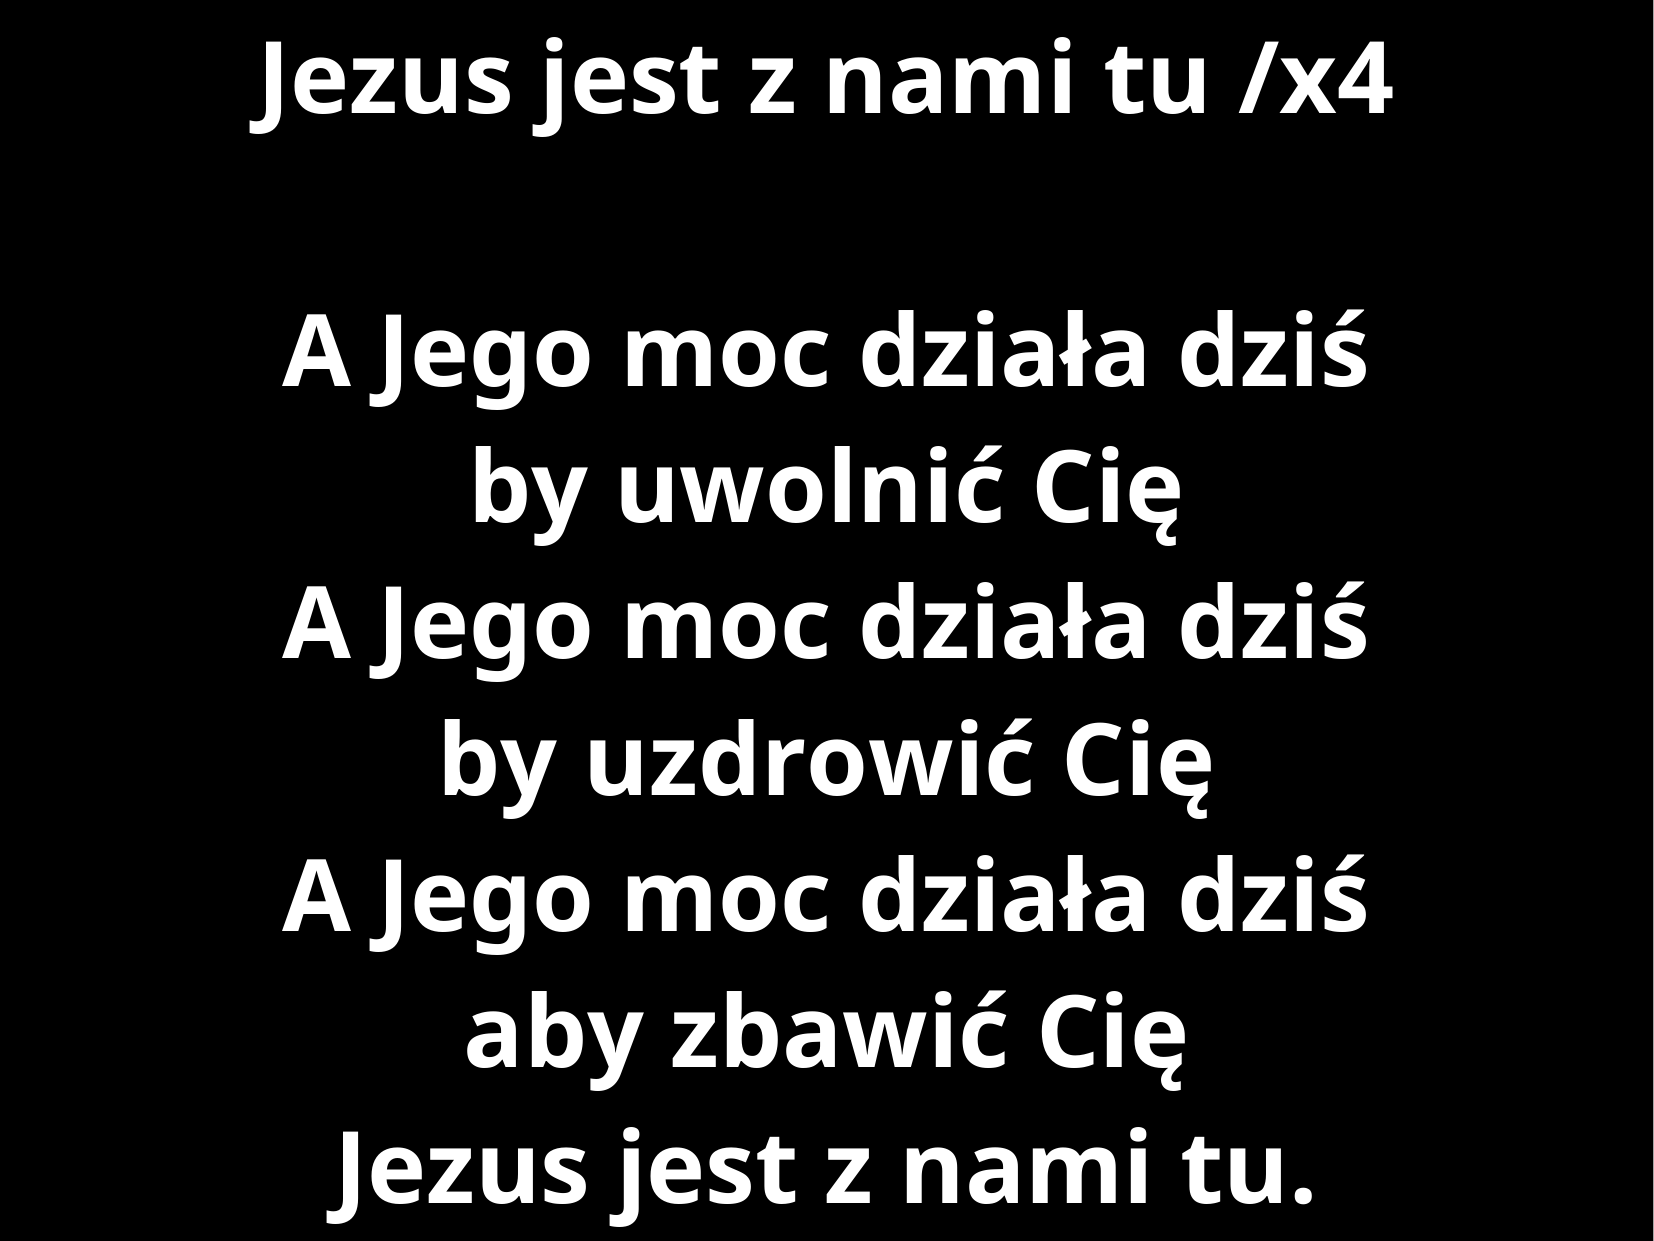

# Jezus jest z nami tu /x4 ppp A Jego moc działa dziś by uwolnić Cię A Jego moc działa dziś by uzdrowić Cię A Jego moc działa dziś aby zbawić Cię Jezus jest z nami tu.